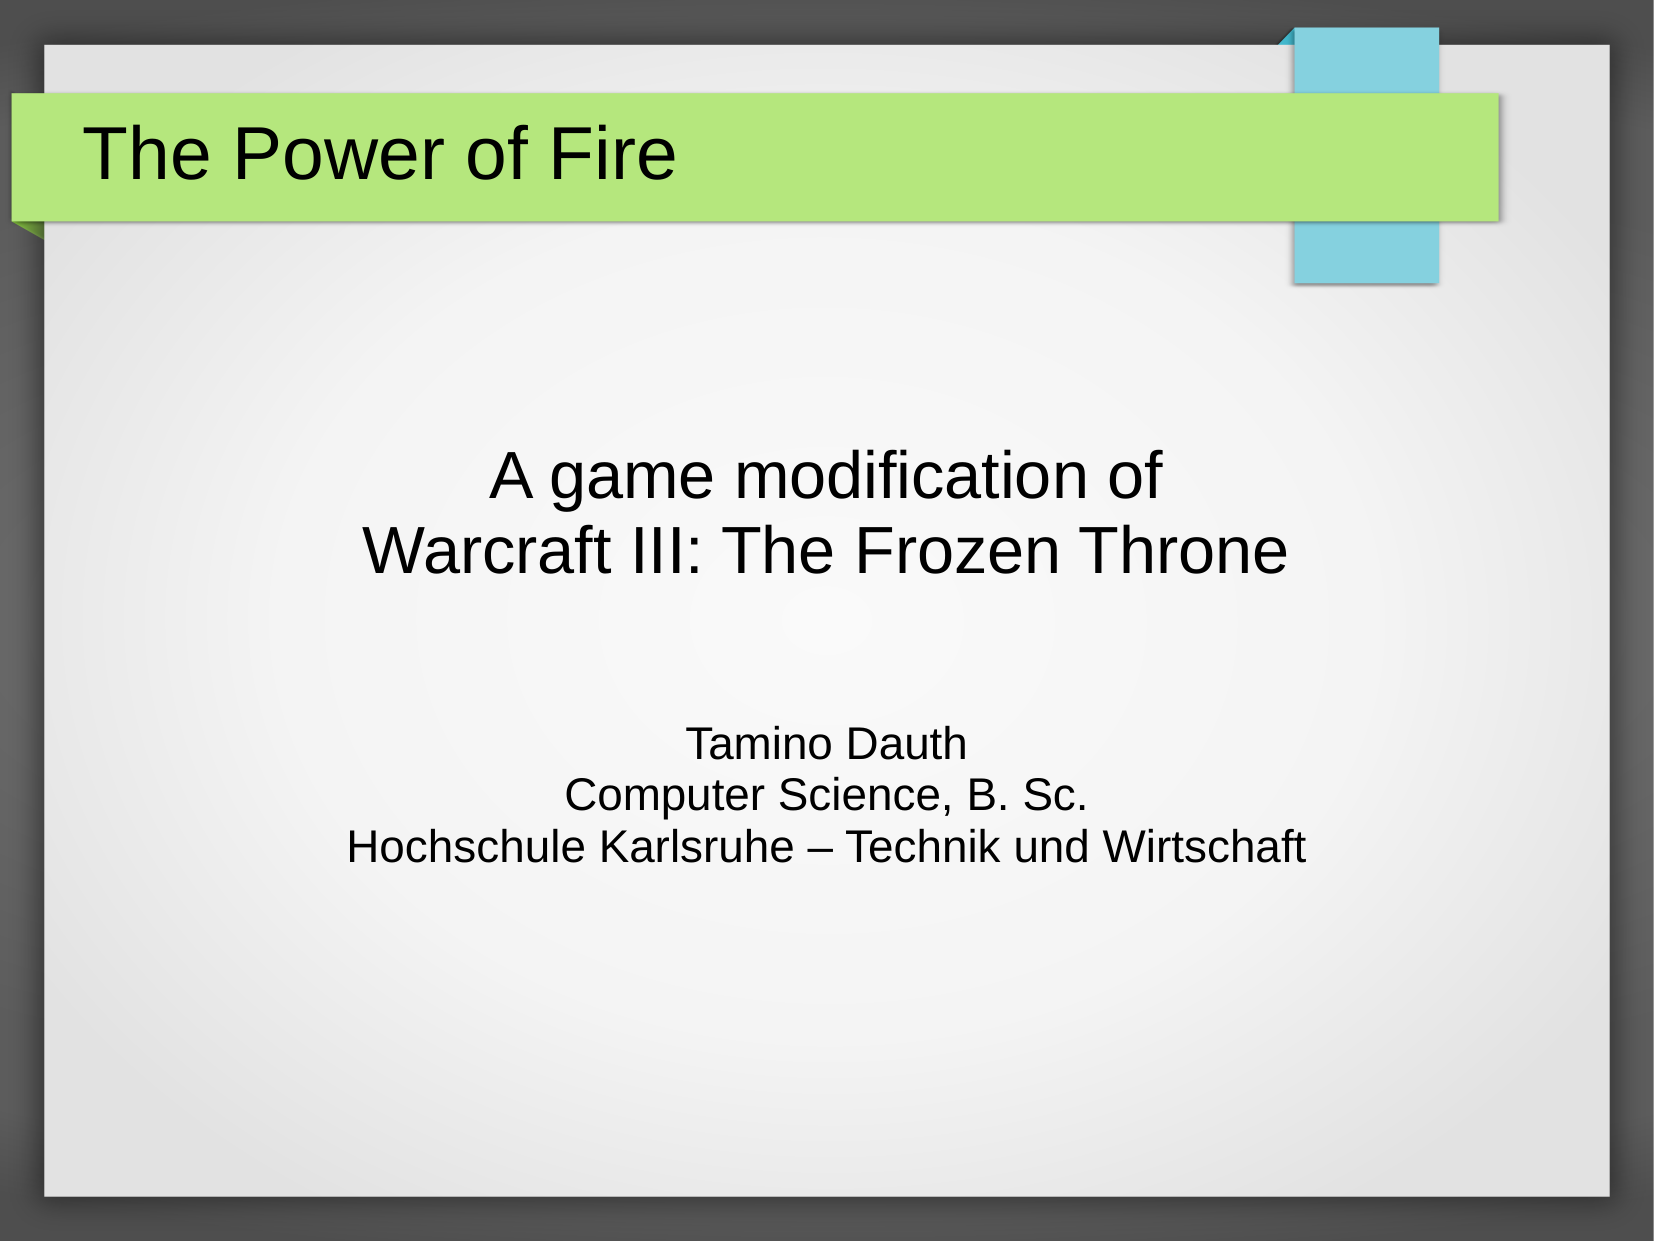

# The Power of Fire
A game modification of
Warcraft III: The Frozen Throne
Tamino Dauth
Computer Science, B. Sc.
Hochschule Karlsruhe – Technik und Wirtschaft